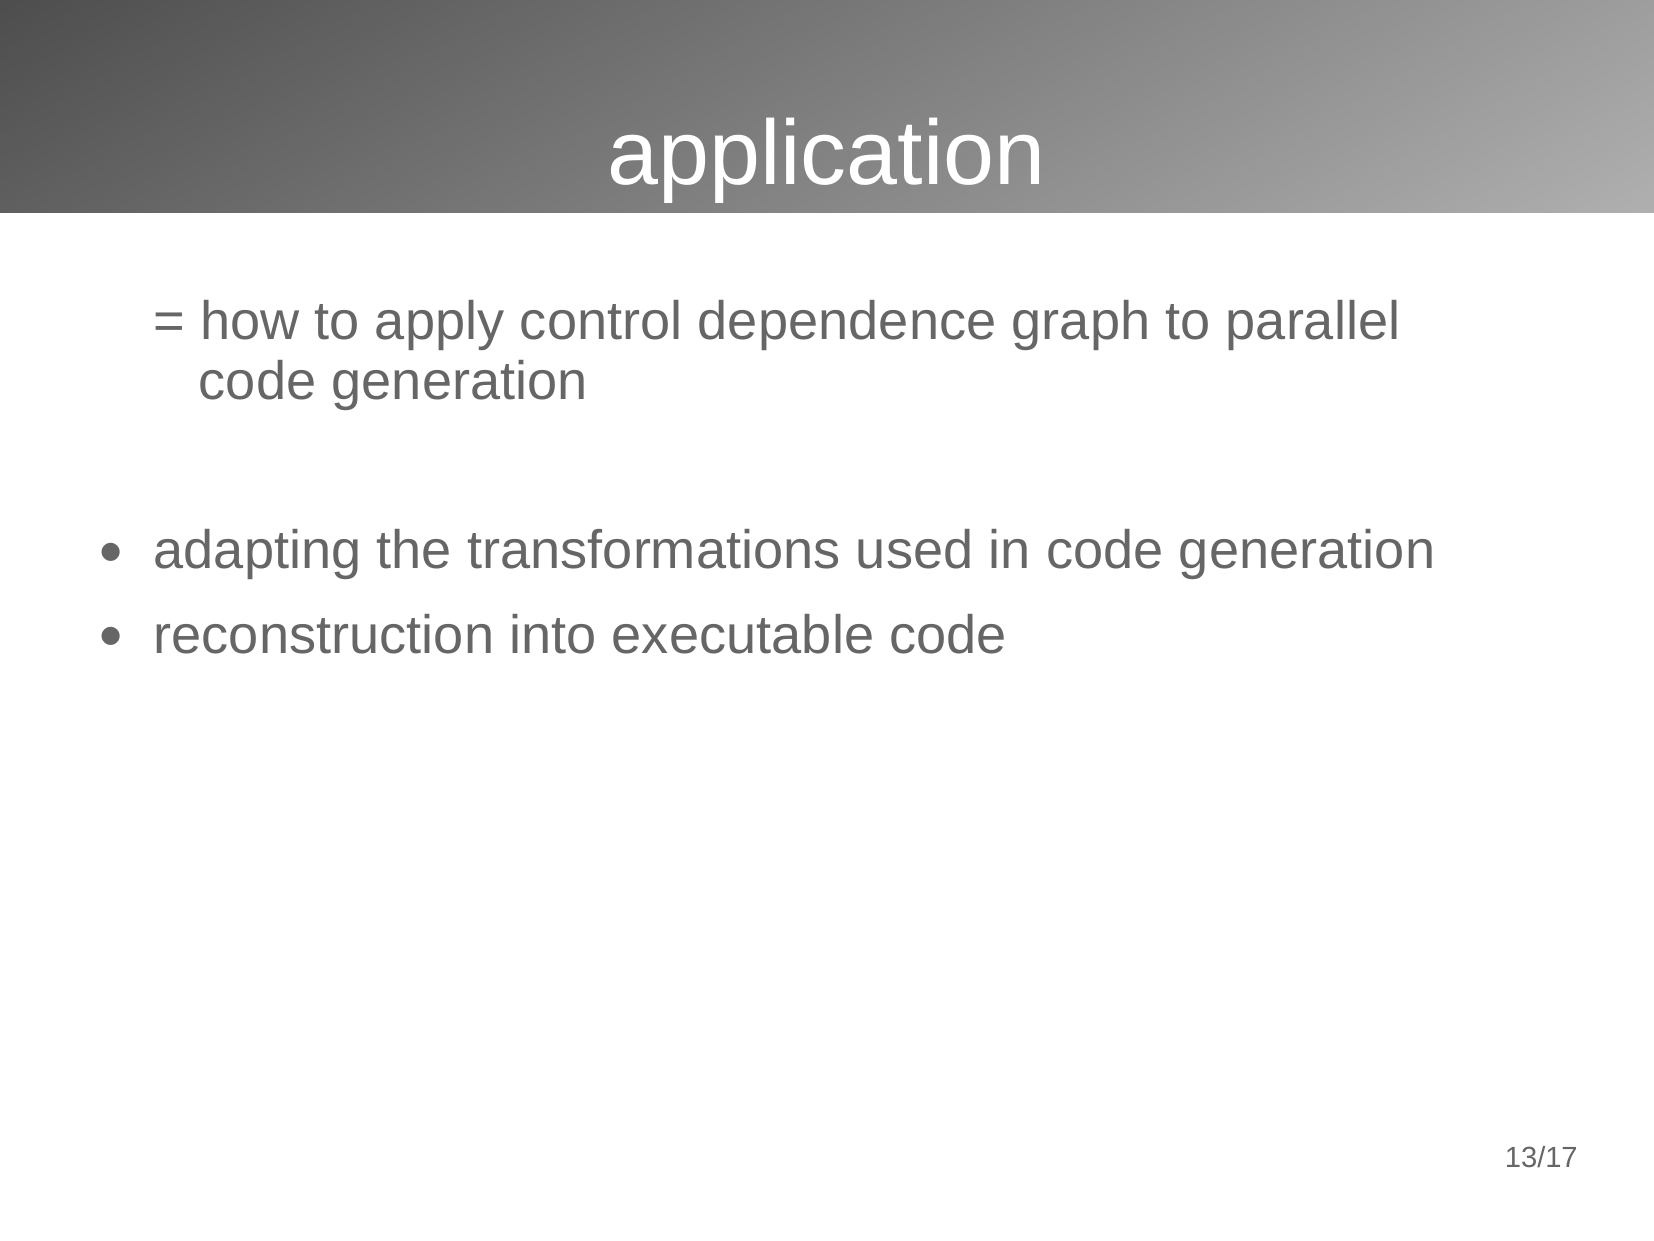

# application
= how to apply control dependence graph to parallel code generation
adapting the transformations used in code generation
reconstruction into executable code